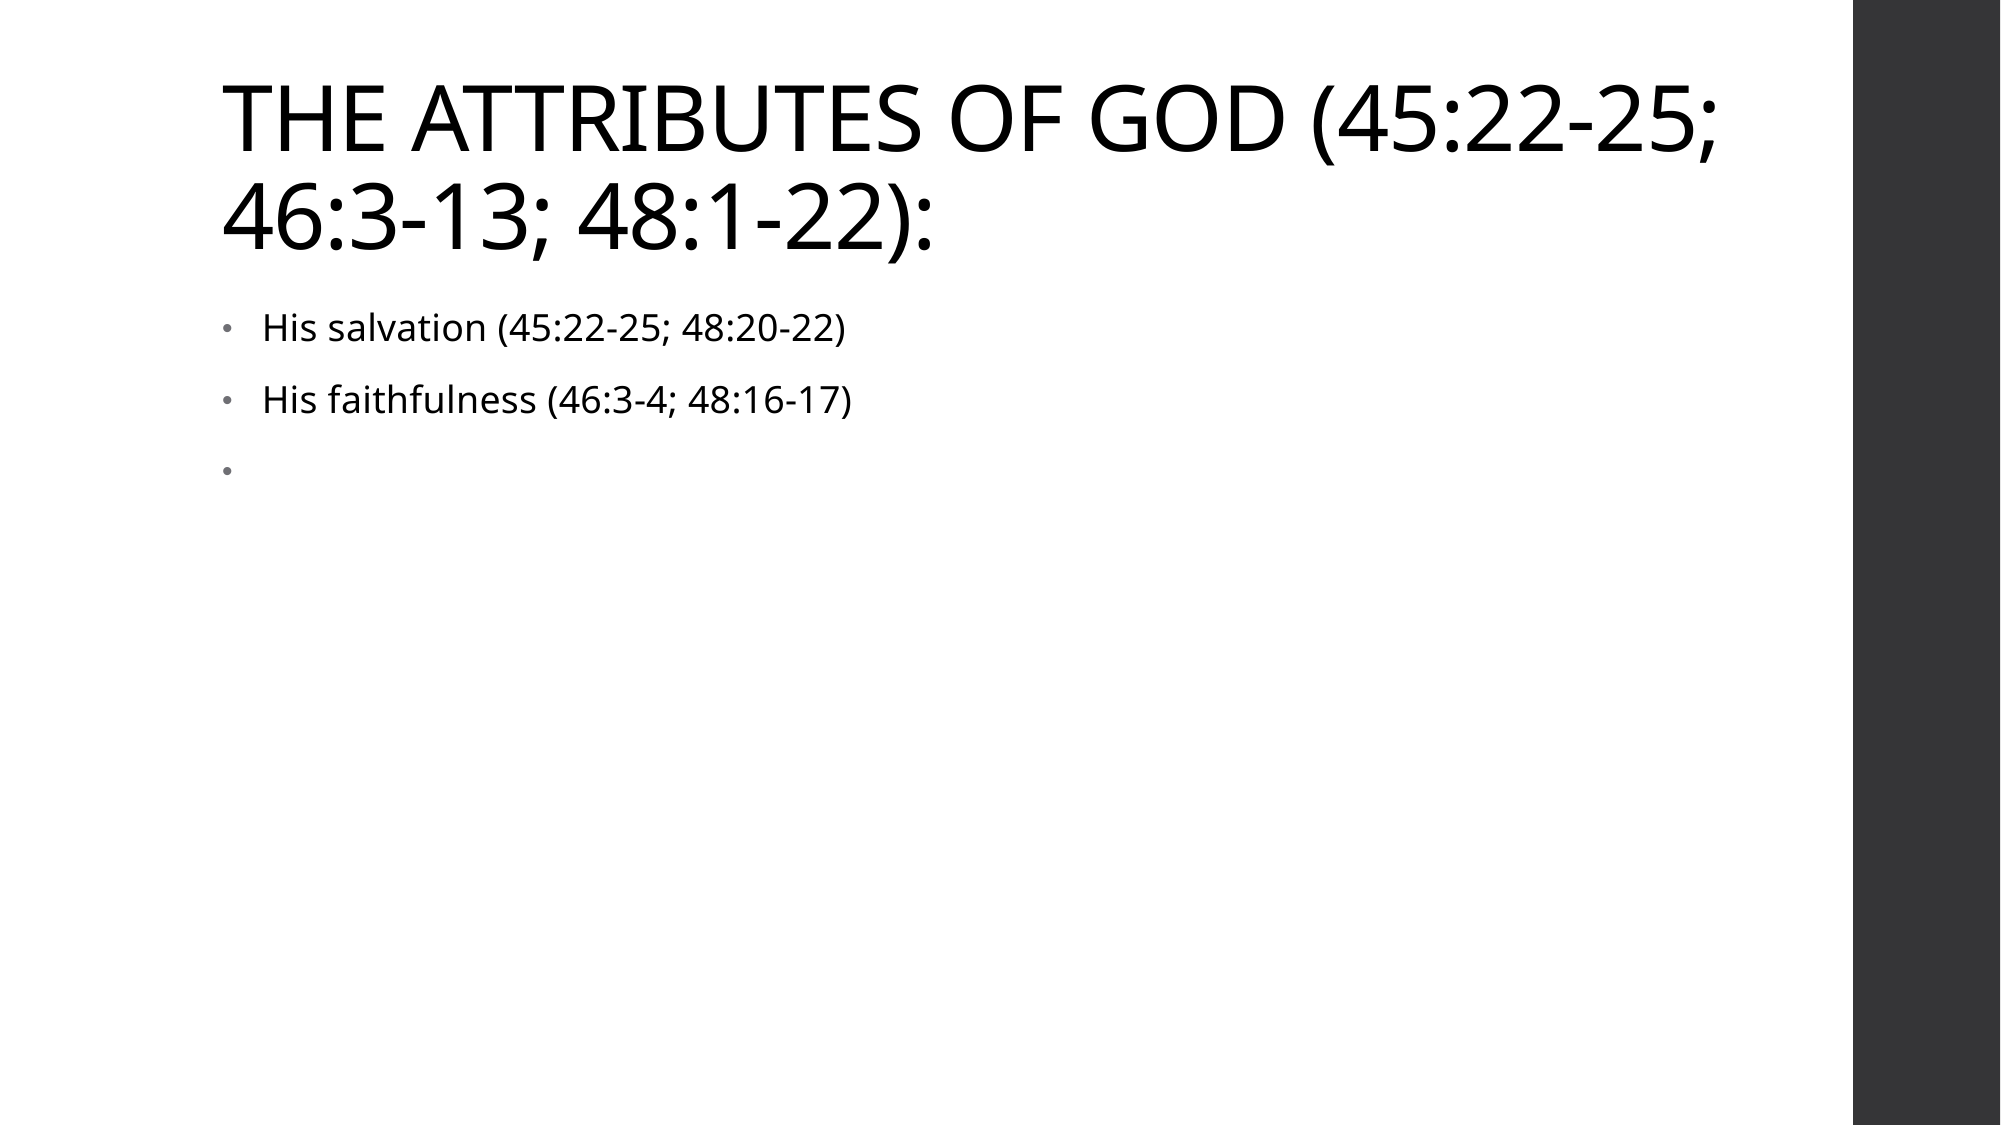

# THE ATTRIBUTES OF GOD (45:22-25; 46:3-13; 48:1-22):
 His salvation (45:22-25; 48:20-22)
 His faithfulness (46:3-4; 48:16-17)